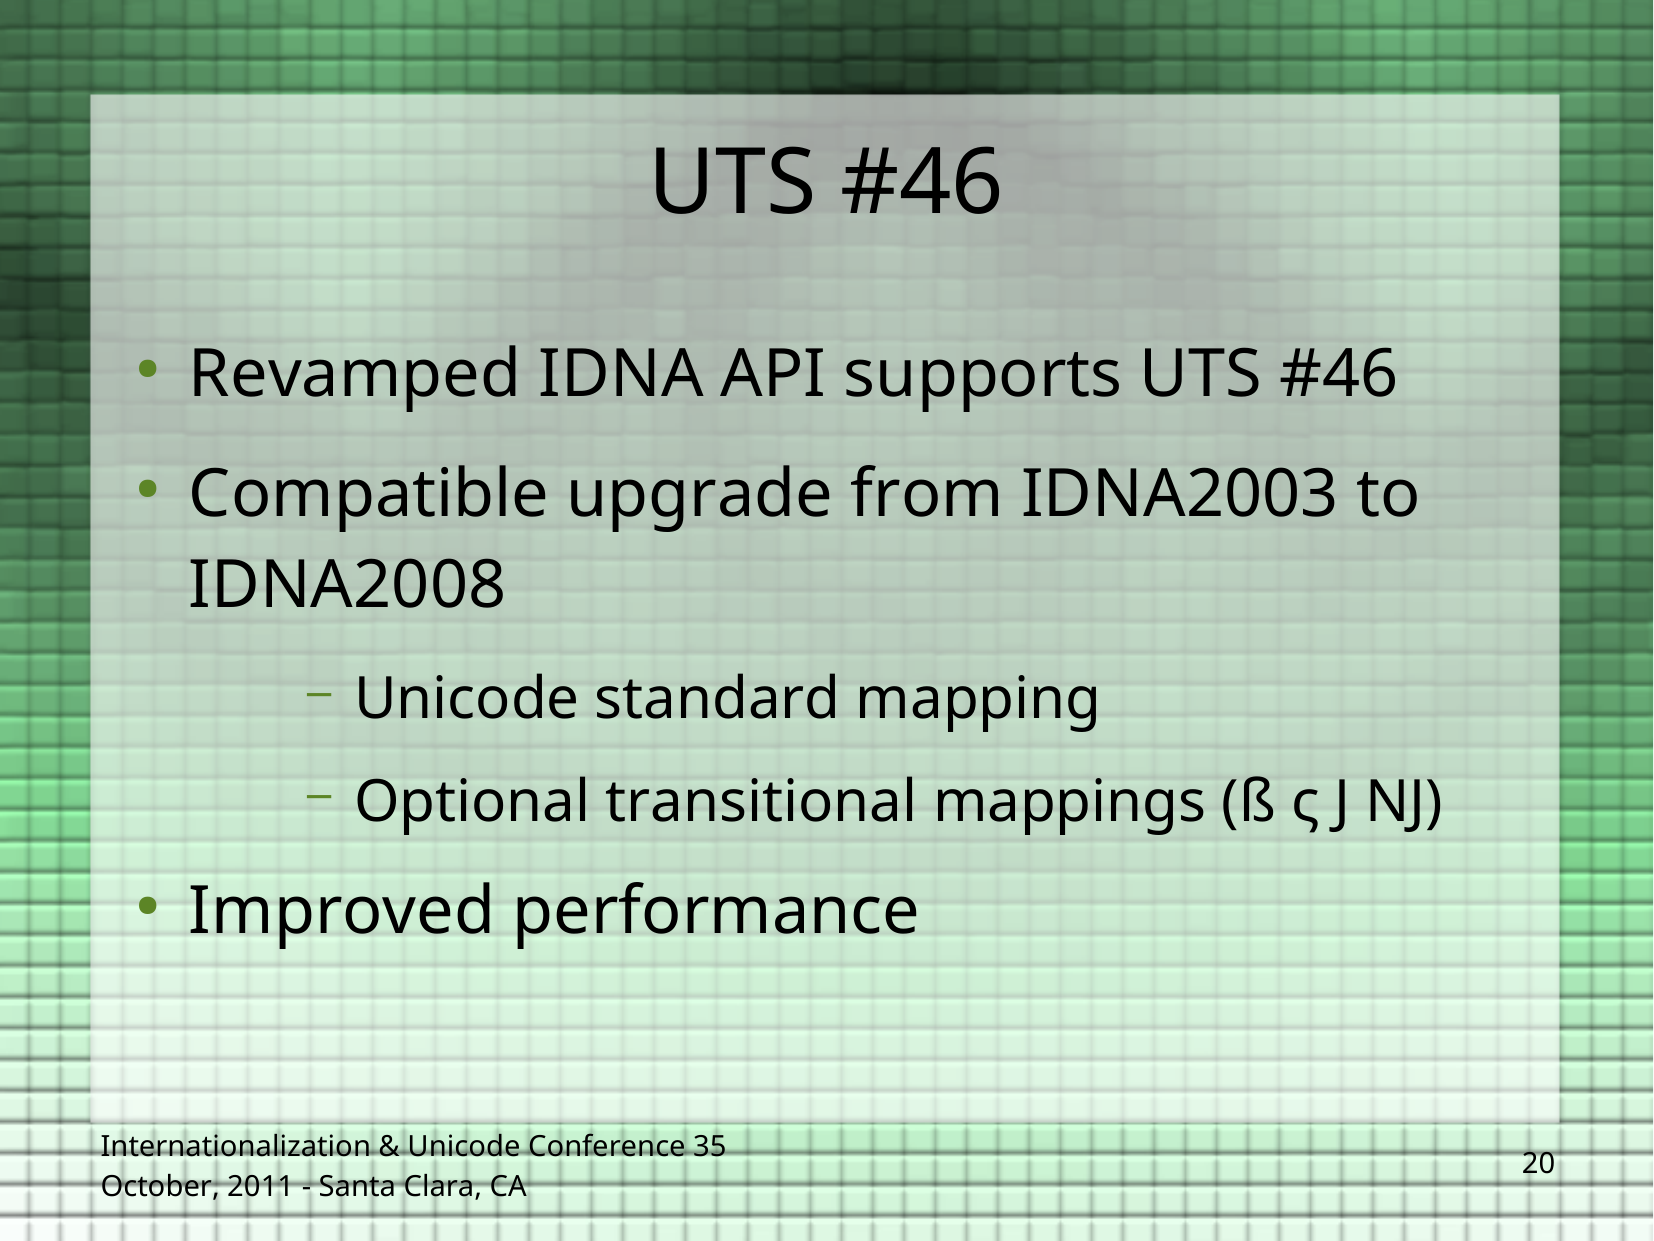

# UTS #46
Revamped IDNA API supports UTS #46
Compatible upgrade from IDNA2003 to IDNA2008
Unicode standard mapping
Optional transitional mappings (ß ς J NJ)
Improved performance